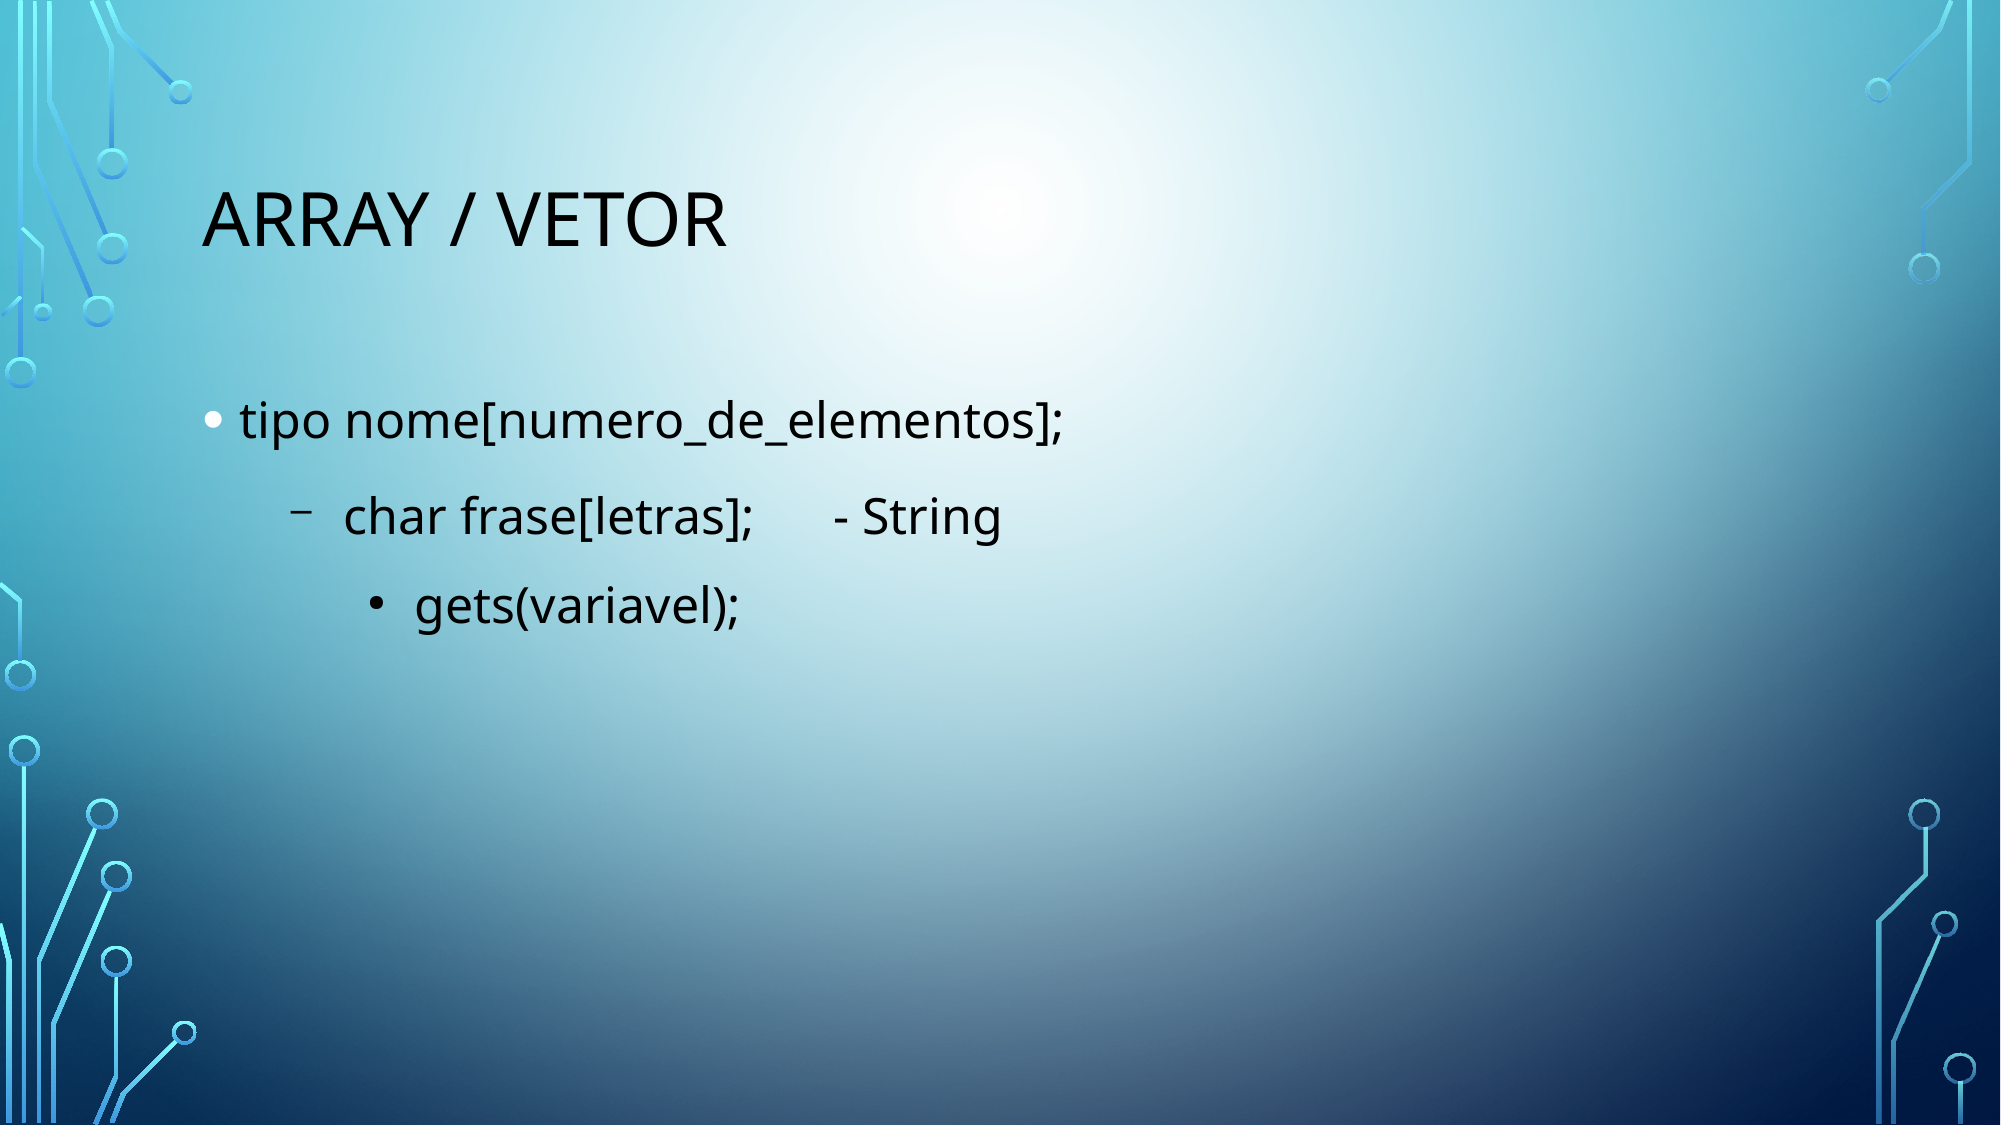

# Array / Vetor
tipo nome[numero_de_elementos];
char frase[letras]; - String
gets(variavel);